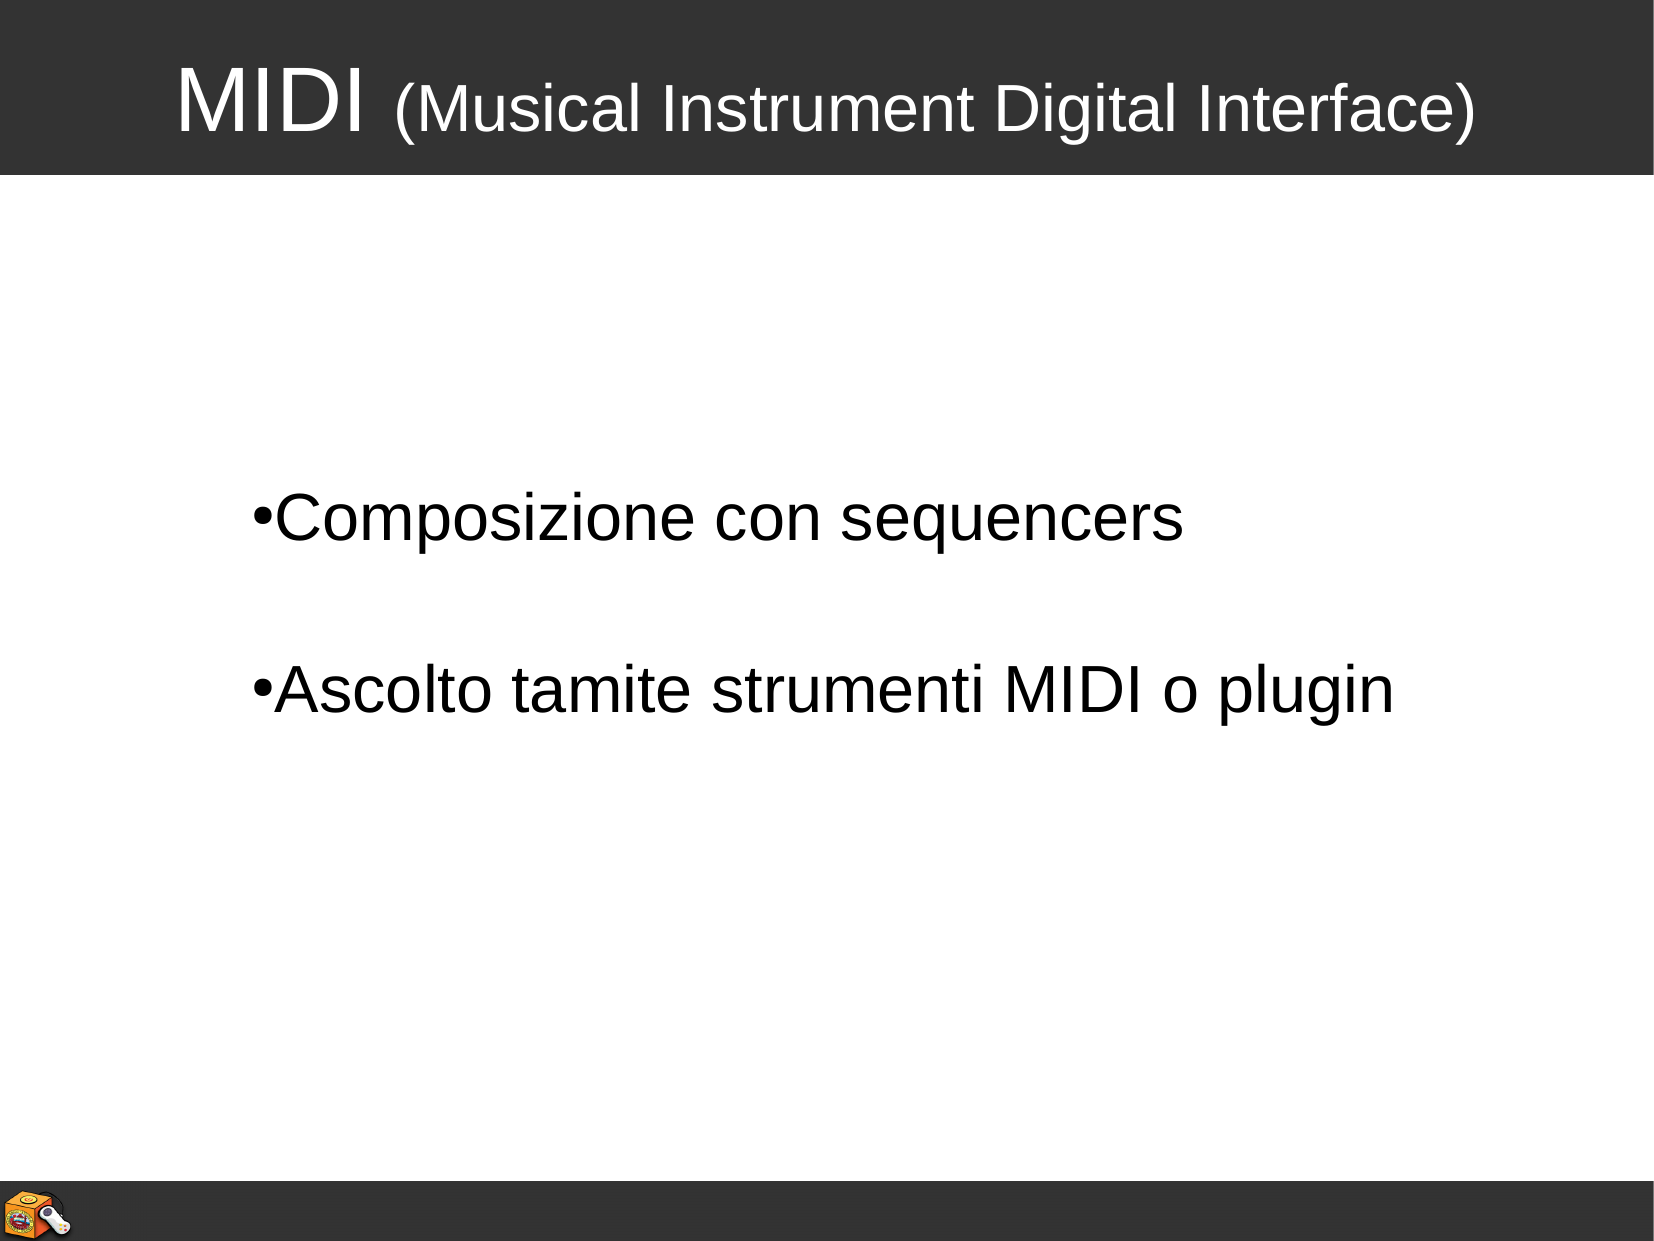

# MIDI (Musical Instrument Digital Interface)
Composizione con sequencers
Ascolto tamite strumenti MIDI o plugin